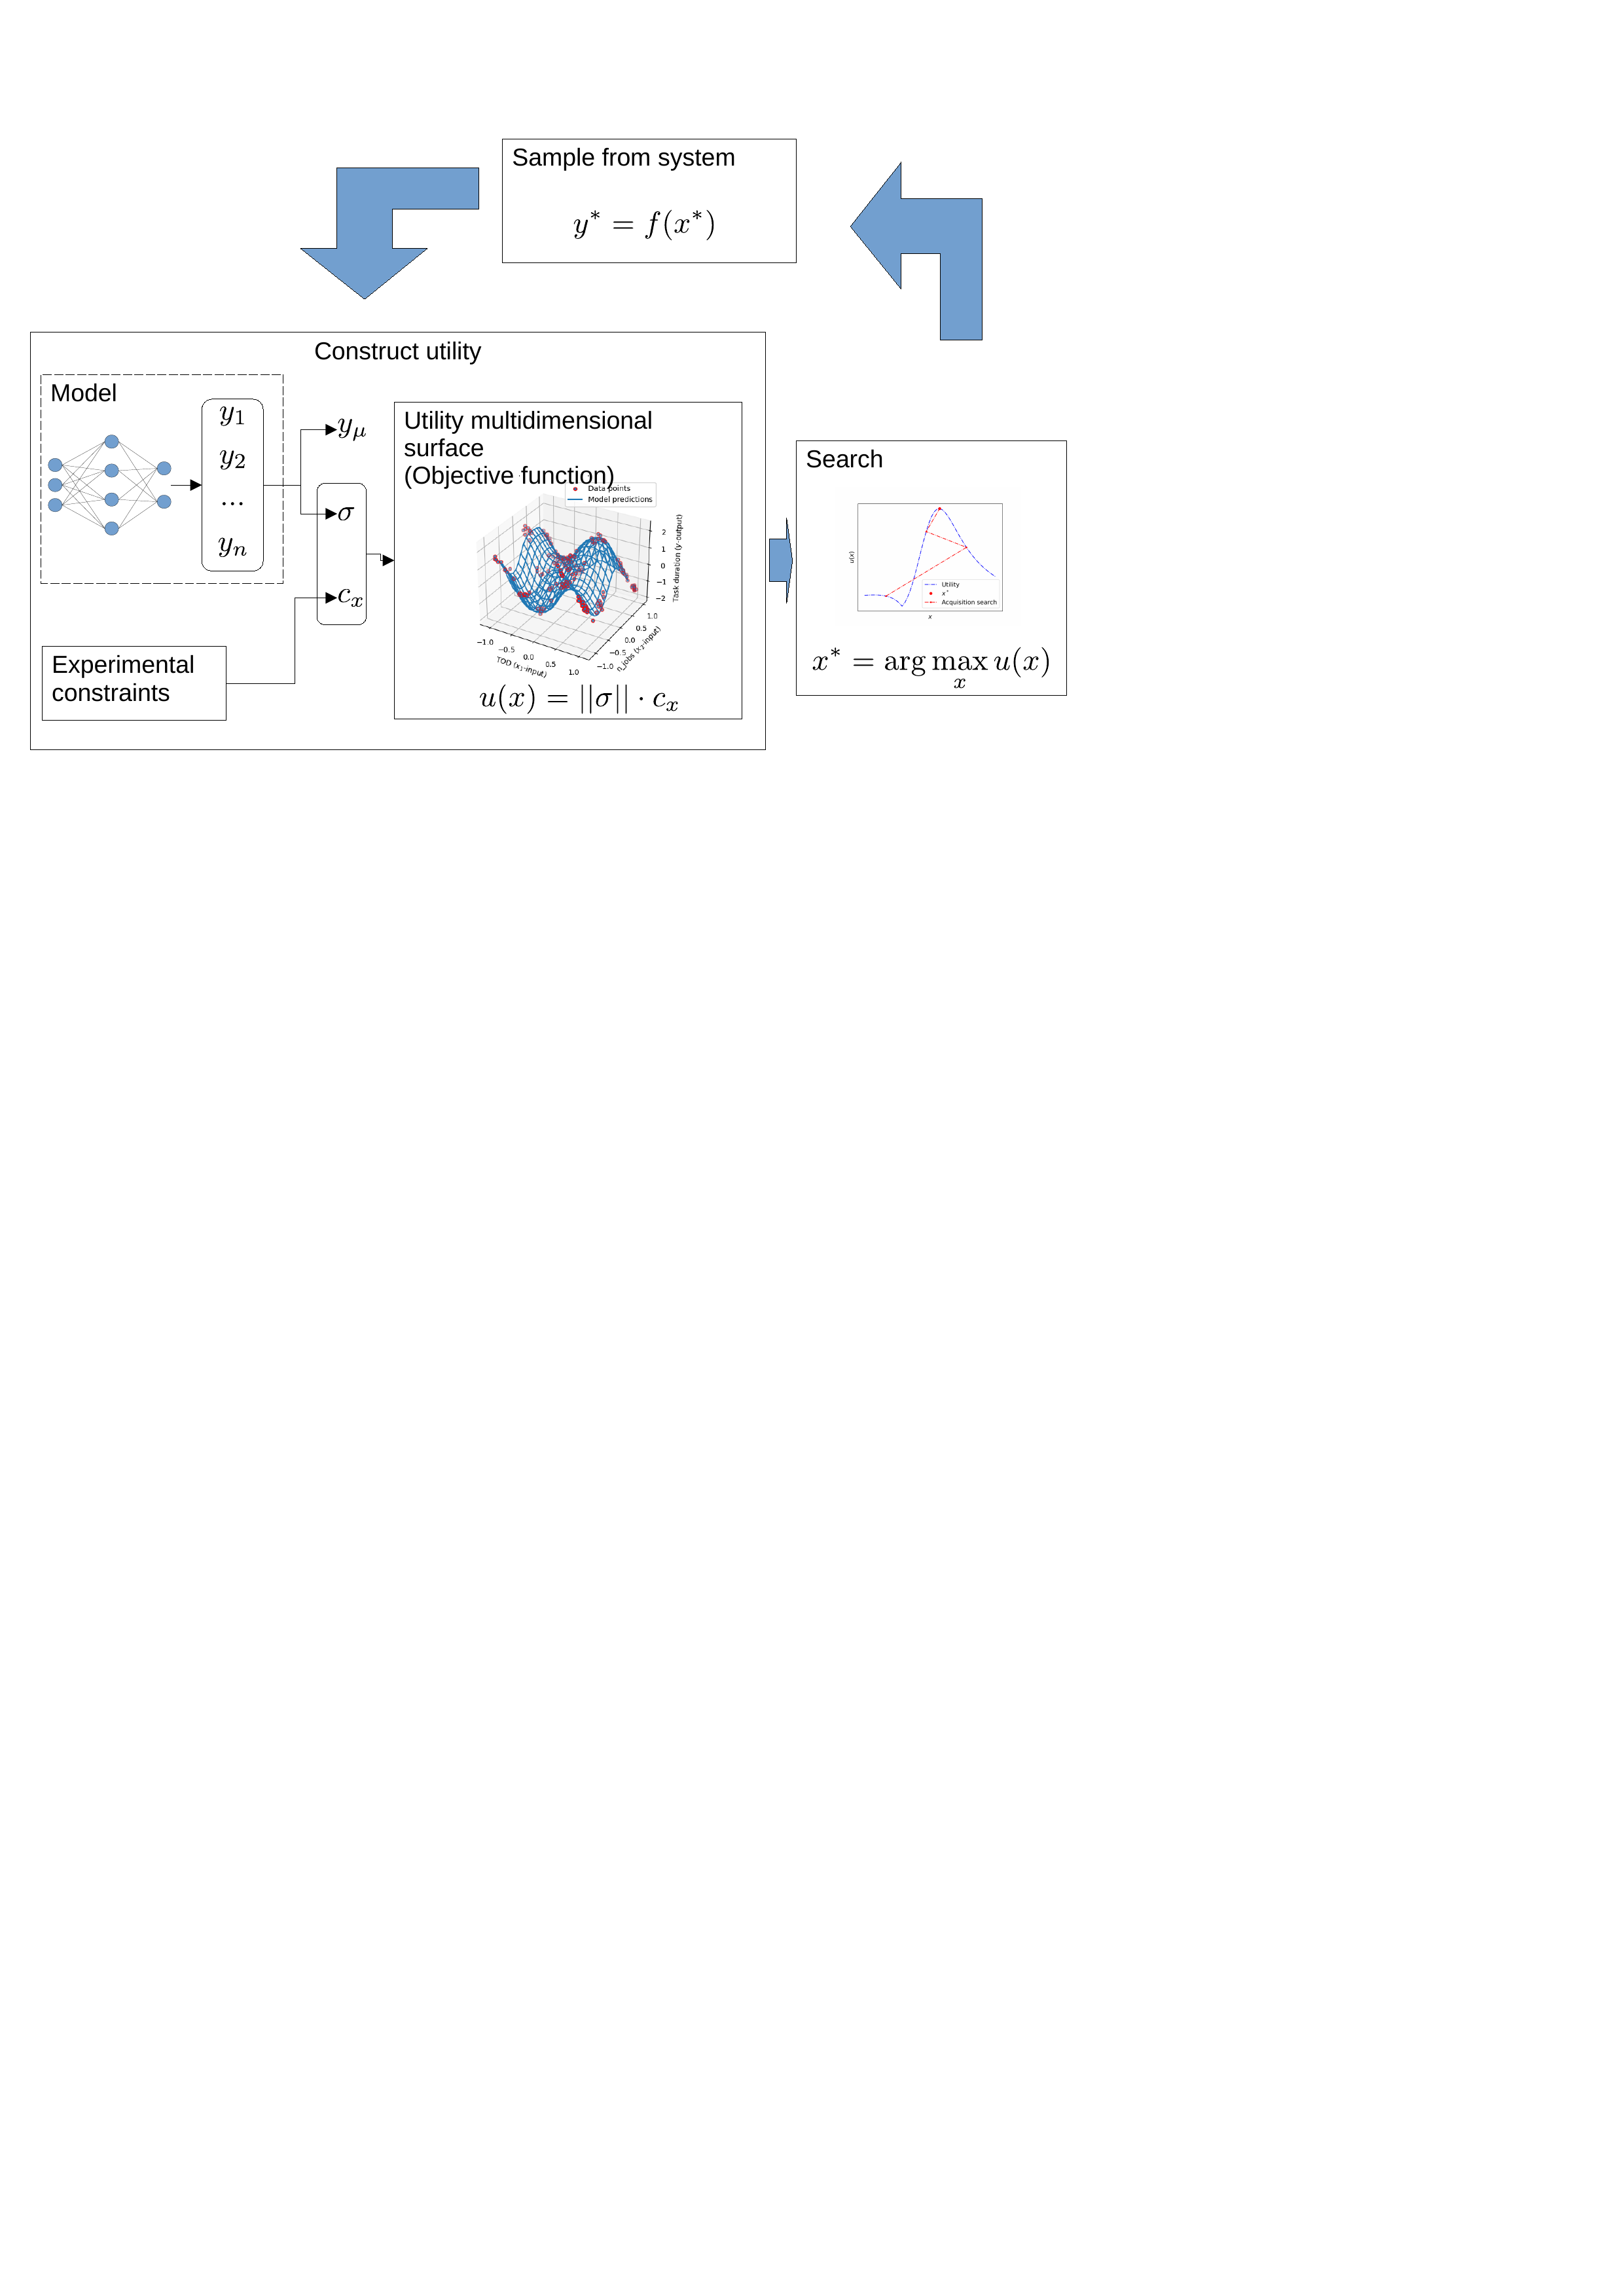

Sample from system
Construct utility
Model
Utility multidimensional surface
(Objective function)
Search
Experimental constraints